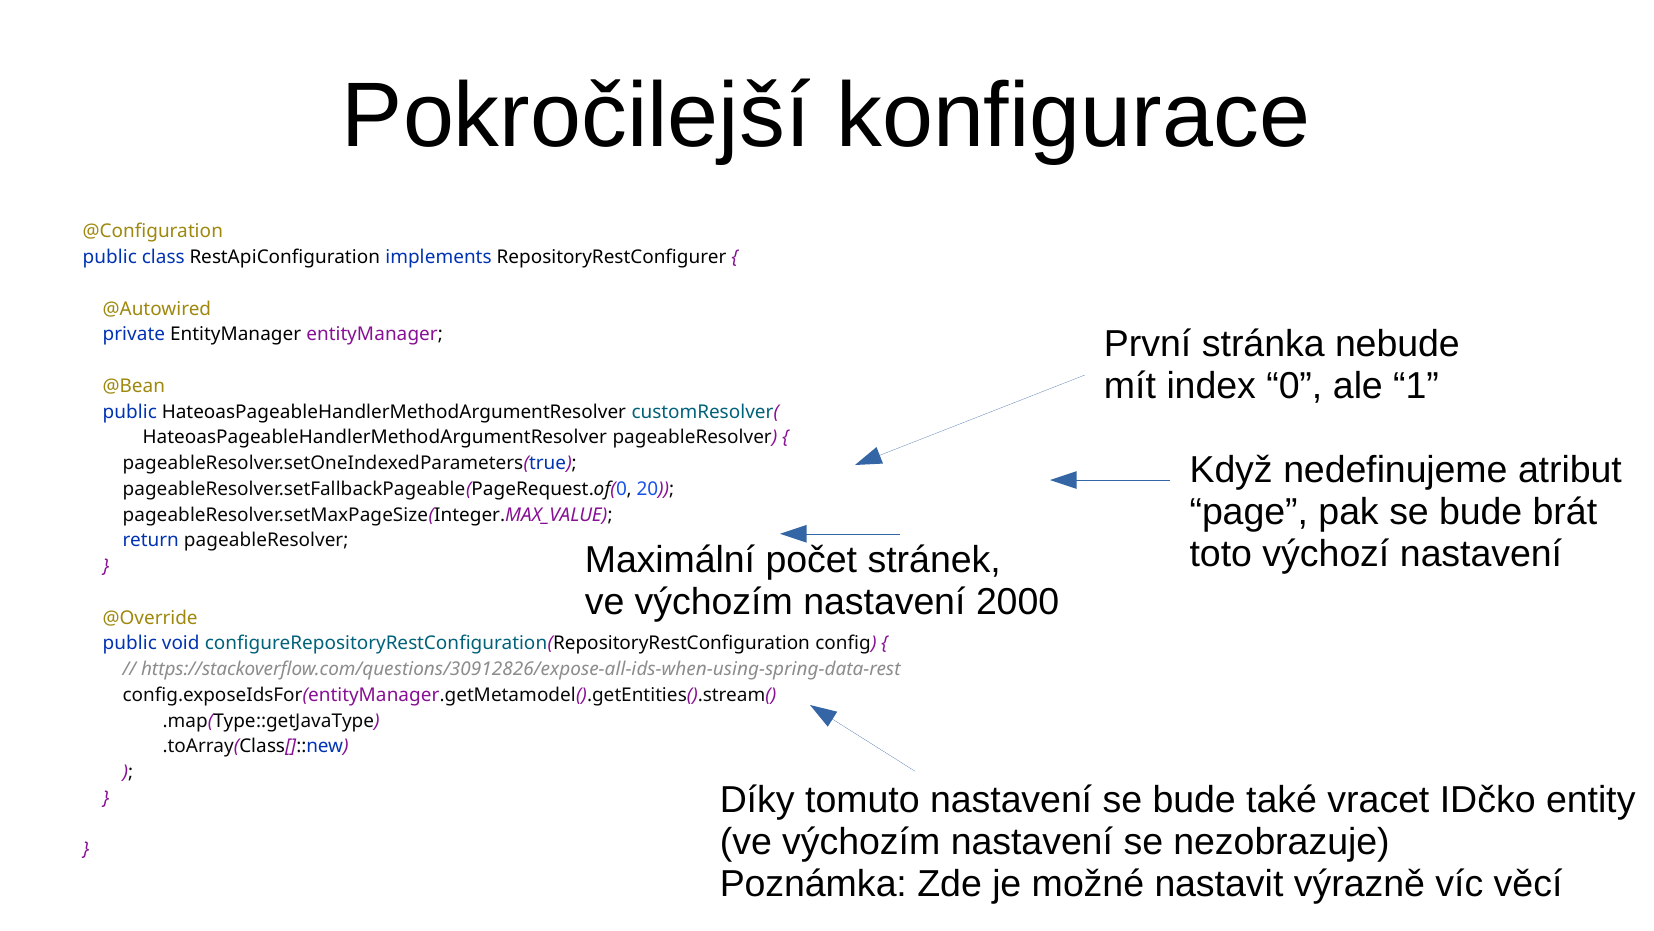

# Pokročilejší konfigurace
@Configuration
public class RestApiConfiguration implements RepositoryRestConfigurer {
 @Autowired
 private EntityManager entityManager;
 @Bean
 public HateoasPageableHandlerMethodArgumentResolver customResolver(
 HateoasPageableHandlerMethodArgumentResolver pageableResolver) {
 pageableResolver.setOneIndexedParameters(true);
 pageableResolver.setFallbackPageable(PageRequest.of(0, 20));
 pageableResolver.setMaxPageSize(Integer.MAX_VALUE);
 return pageableResolver;
 }
 @Override
 public void configureRepositoryRestConfiguration(RepositoryRestConfiguration config) {
 // https://stackoverflow.com/questions/30912826/expose-all-ids-when-using-spring-data-rest
 config.exposeIdsFor(entityManager.getMetamodel().getEntities().stream()
 .map(Type::getJavaType)
 .toArray(Class[]::new)
 );
 }
}
První stránka nebude
mít index “0”, ale “1”
Když nedefinujeme atribut
“page”, pak se bude brát
toto výchozí nastavení
Maximální počet stránek,
ve výchozím nastavení 2000
Díky tomuto nastavení se bude také vracet IDčko entity
(ve výchozím nastavení se nezobrazuje)
Poznámka: Zde je možné nastavit výrazně víc věcí